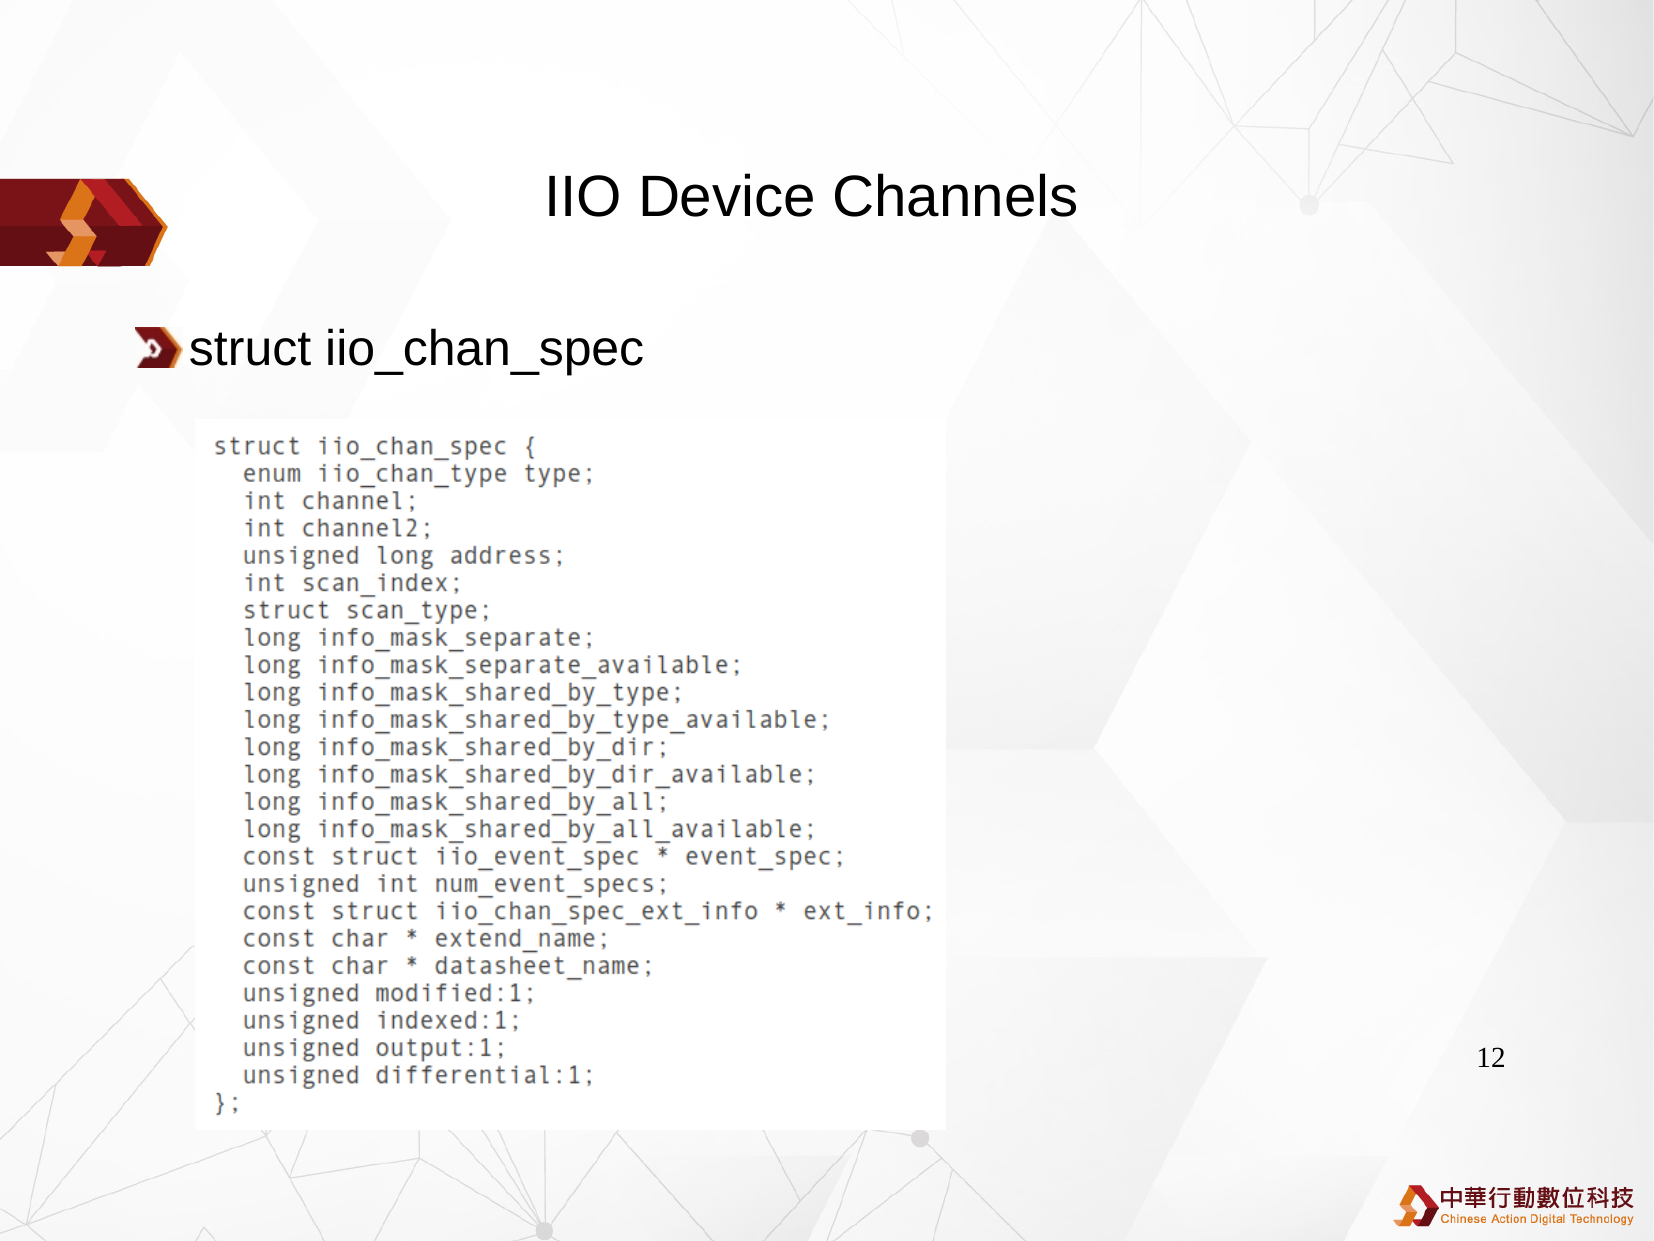

# IIO Device Channels
struct iio_chan_spec
12